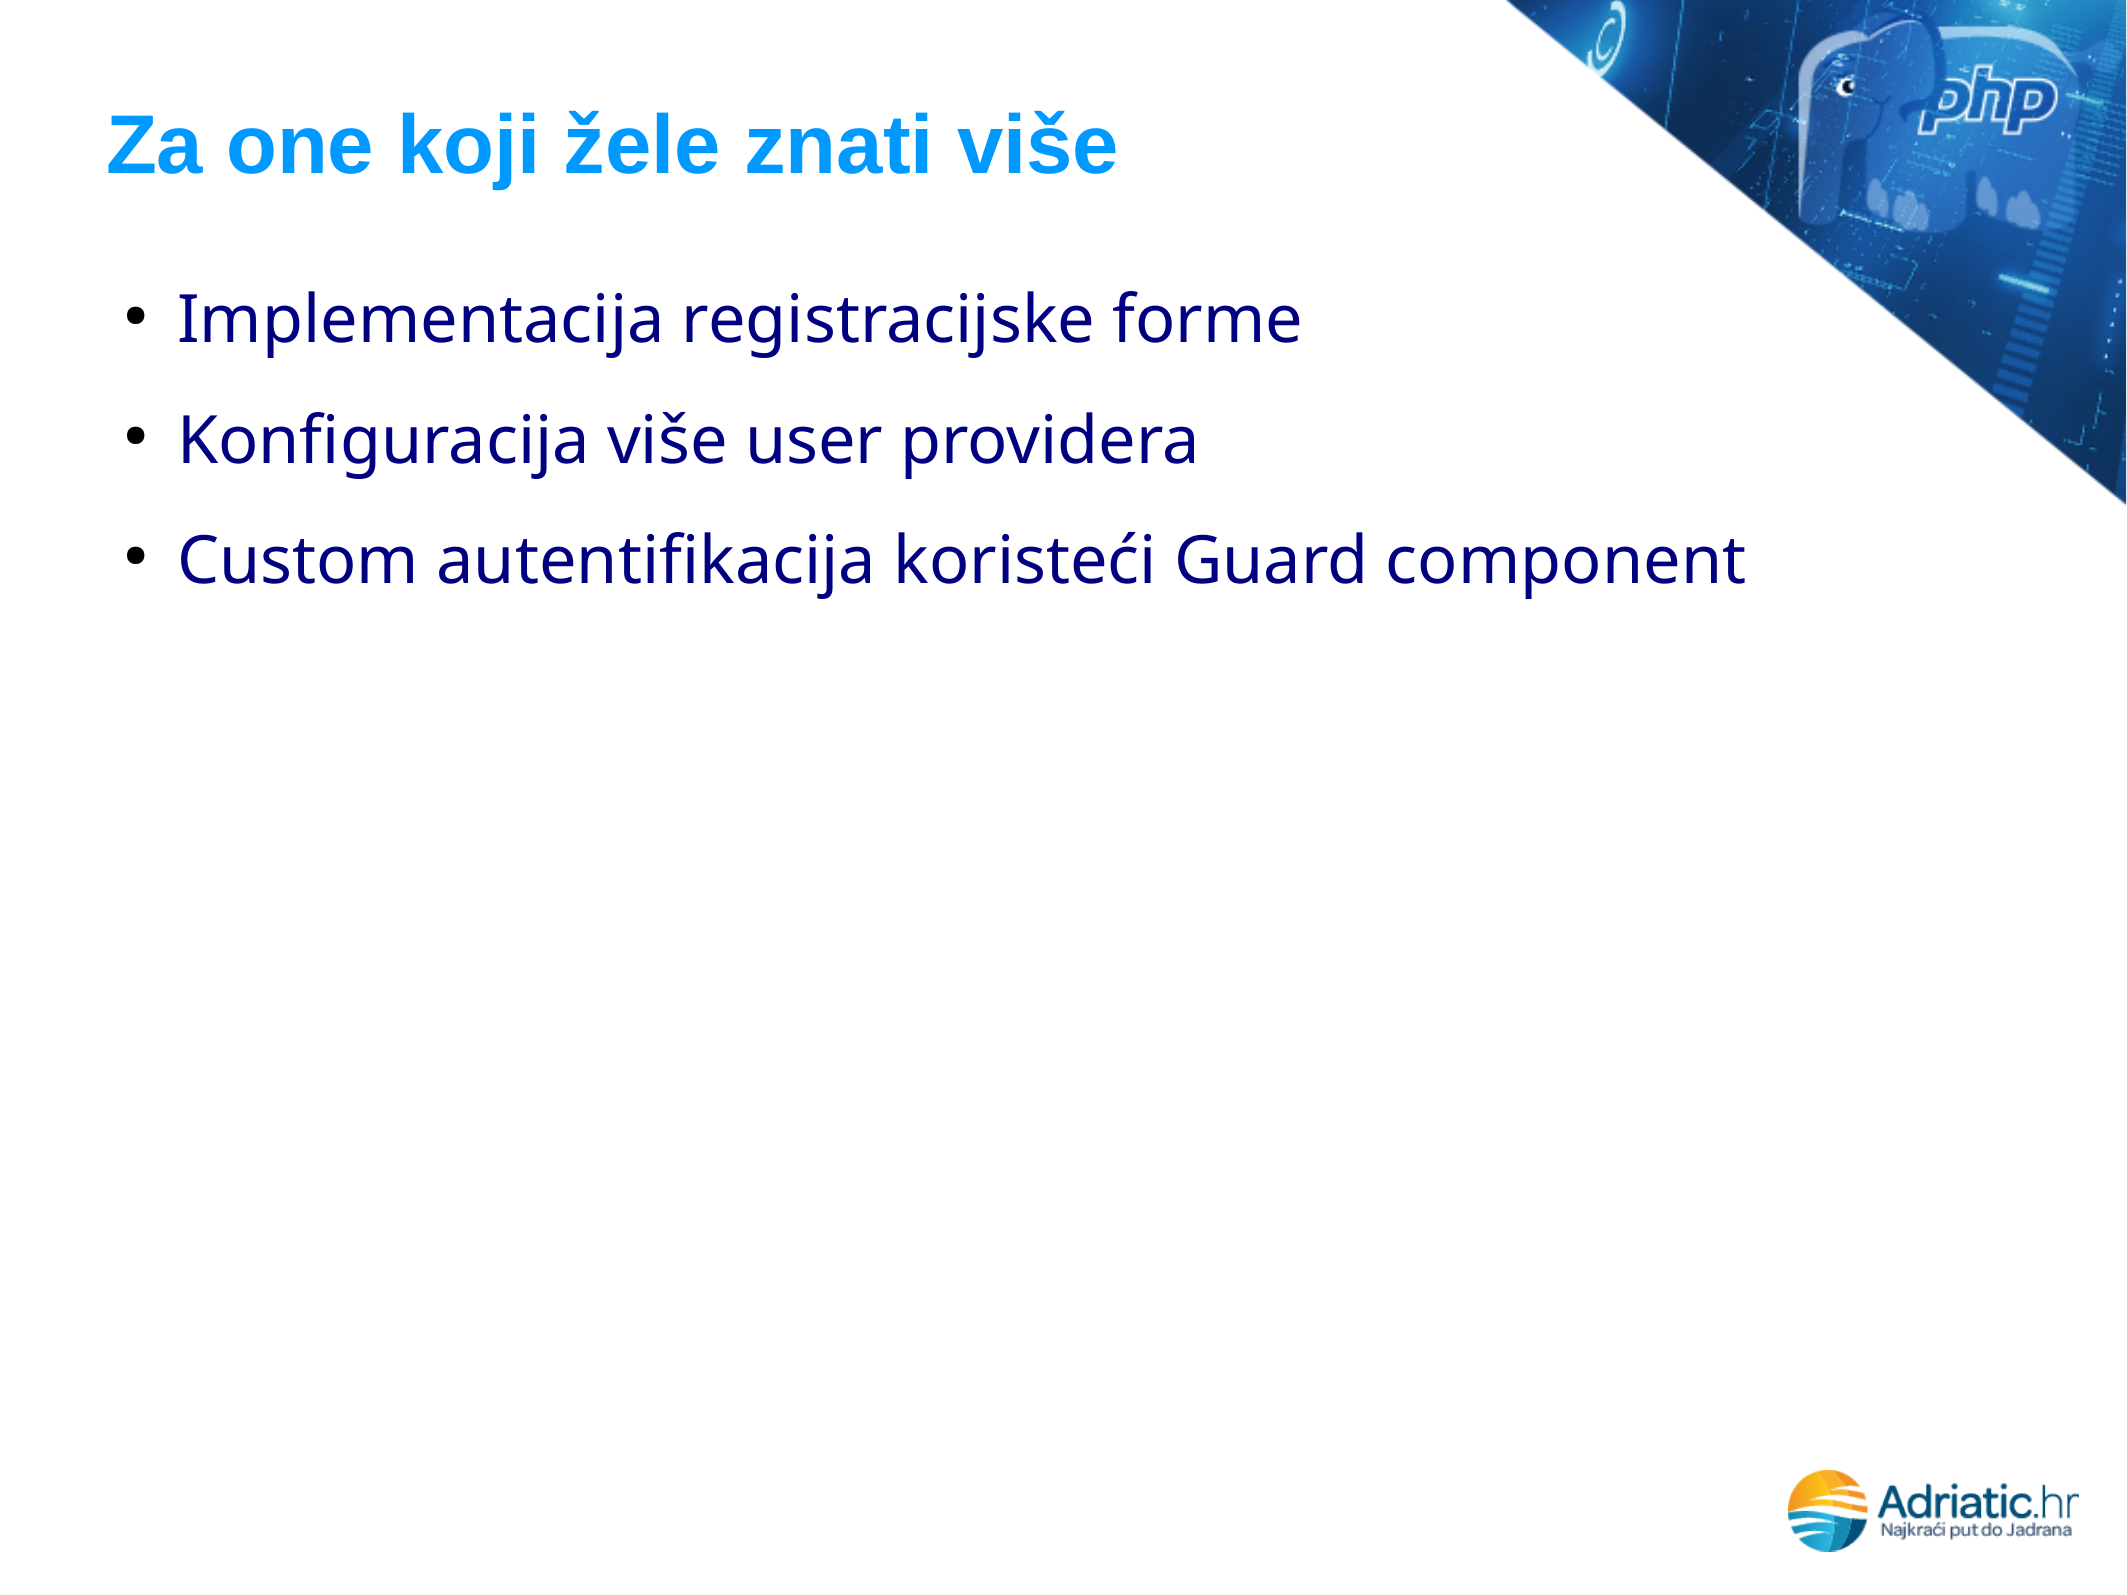

# Za one koji žele znati više
Implementacija registracijske forme
Konfiguracija više user providera
Custom autentifikacija koristeći Guard component